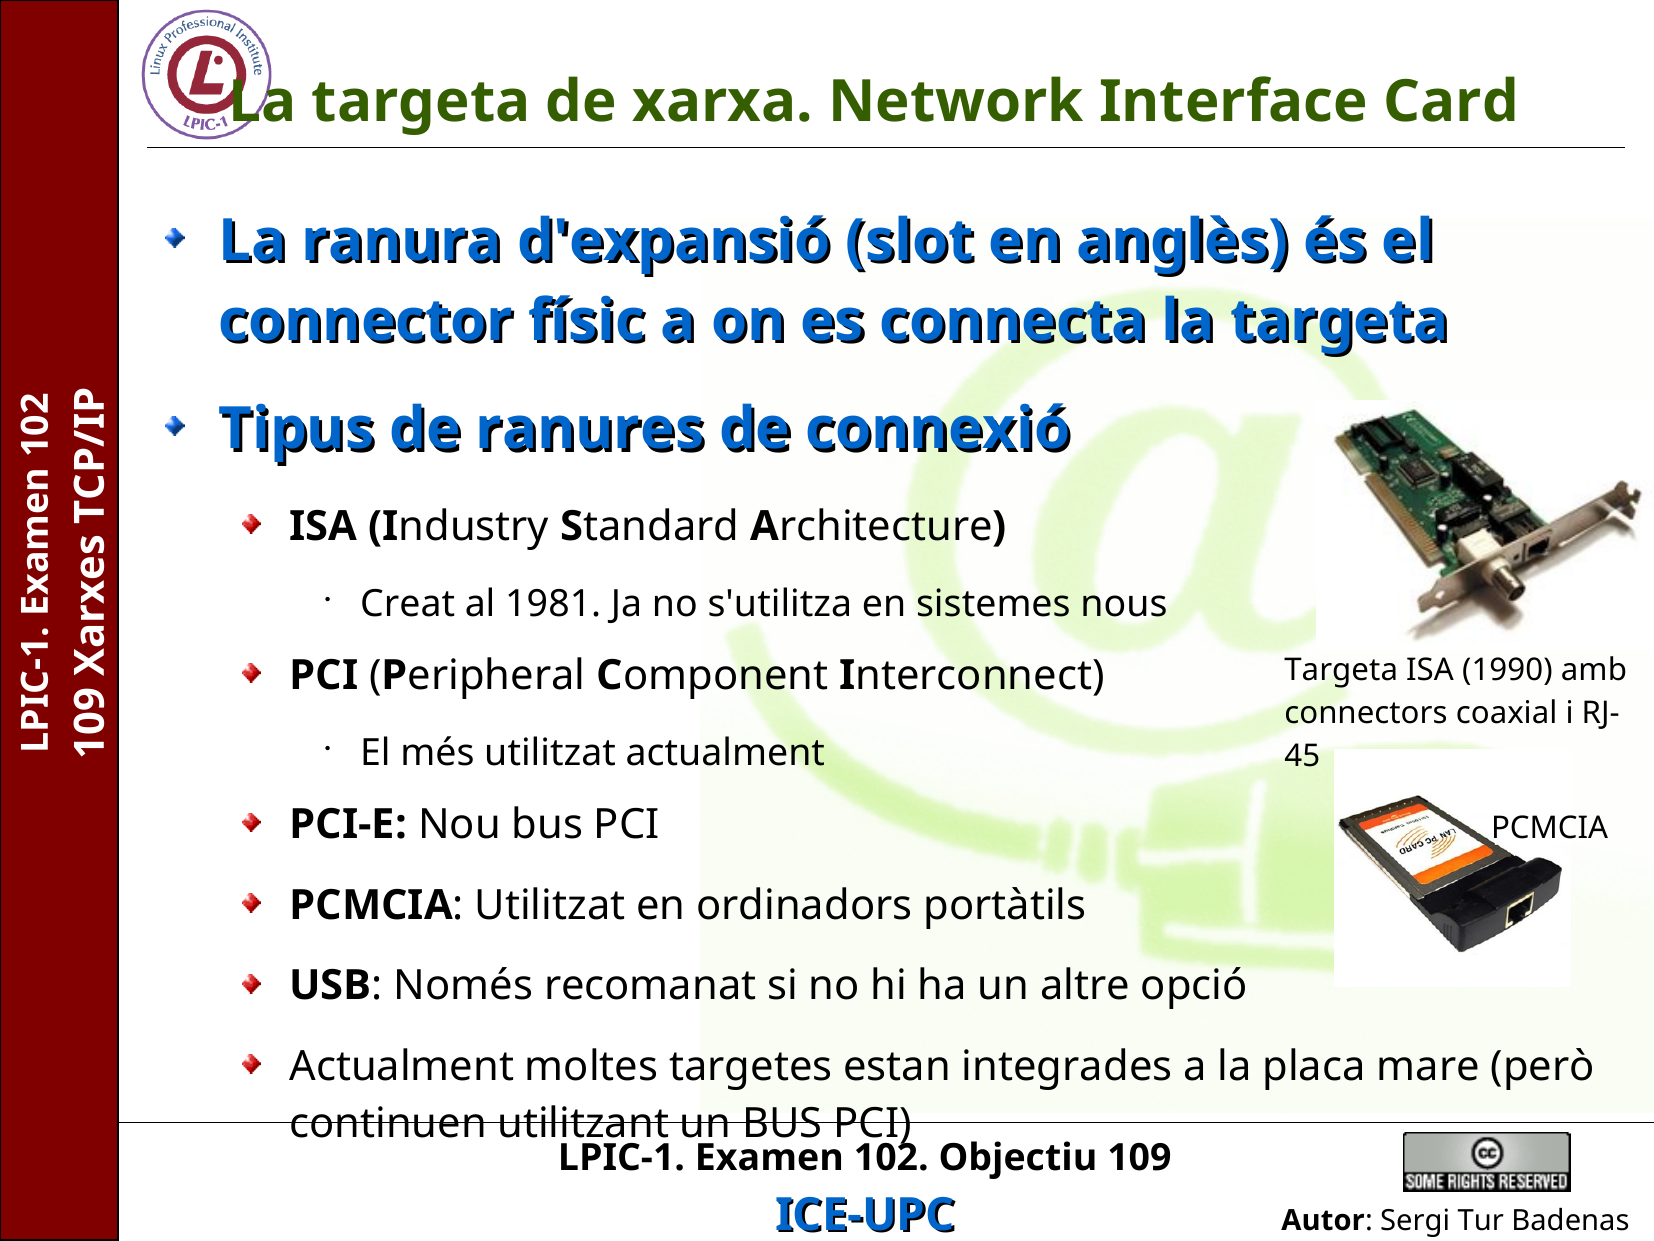

# La targeta de xarxa. Network Interface Card
La ranura d'expansió (slot en anglès) és el connector físic a on es connecta la targeta
Tipus de ranures de connexió
ISA (Industry Standard Architecture)
Creat al 1981. Ja no s'utilitza en sistemes nous
PCI (Peripheral Component Interconnect)
El més utilitzat actualment
PCI-E: Nou bus PCI
PCMCIA: Utilitzat en ordinadors portàtils
USB: Només recomanat si no hi ha un altre opció
Actualment moltes targetes estan integrades a la placa mare (però continuen utilitzant un BUS PCI)
Targeta ISA (1990) amb
connectors coaxial i RJ-45
PCMCIA